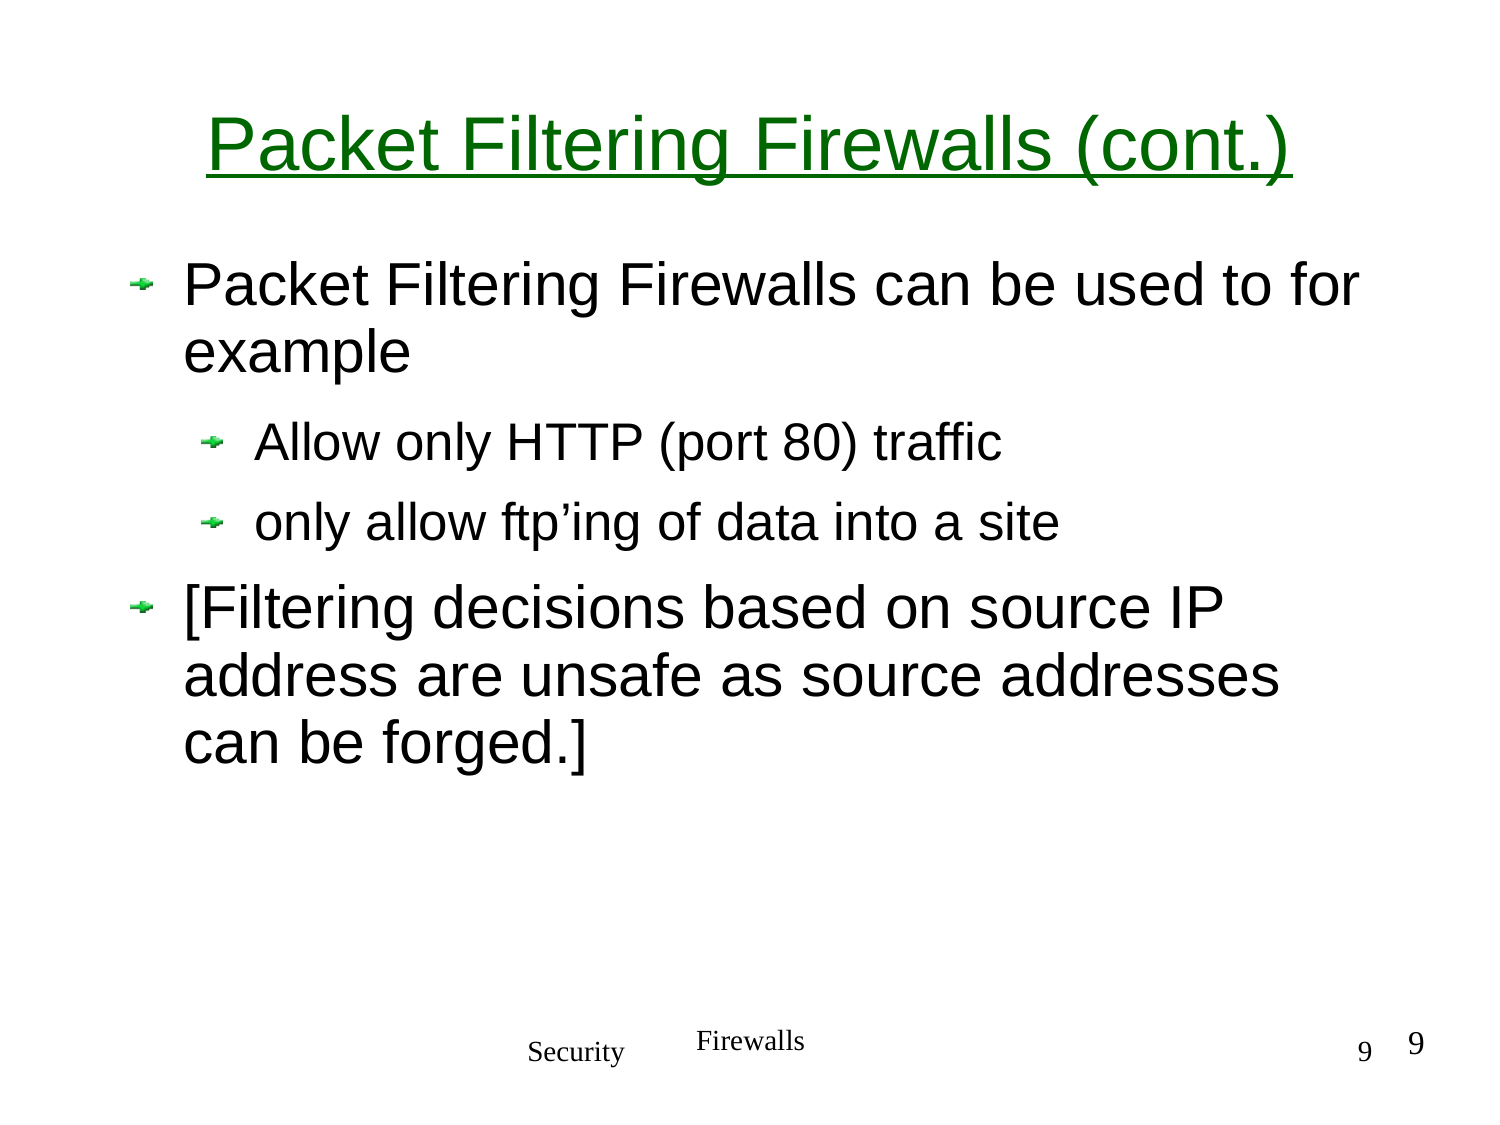

# Packet Filtering Firewalls (cont.)
Packet Filtering Firewalls can be used to for example
Allow only HTTP (port 80) traffic
only allow ftp’ing of data into a site
[Filtering decisions based on source IP address are unsafe as source addresses can be forged.]
Firewalls
9
Security